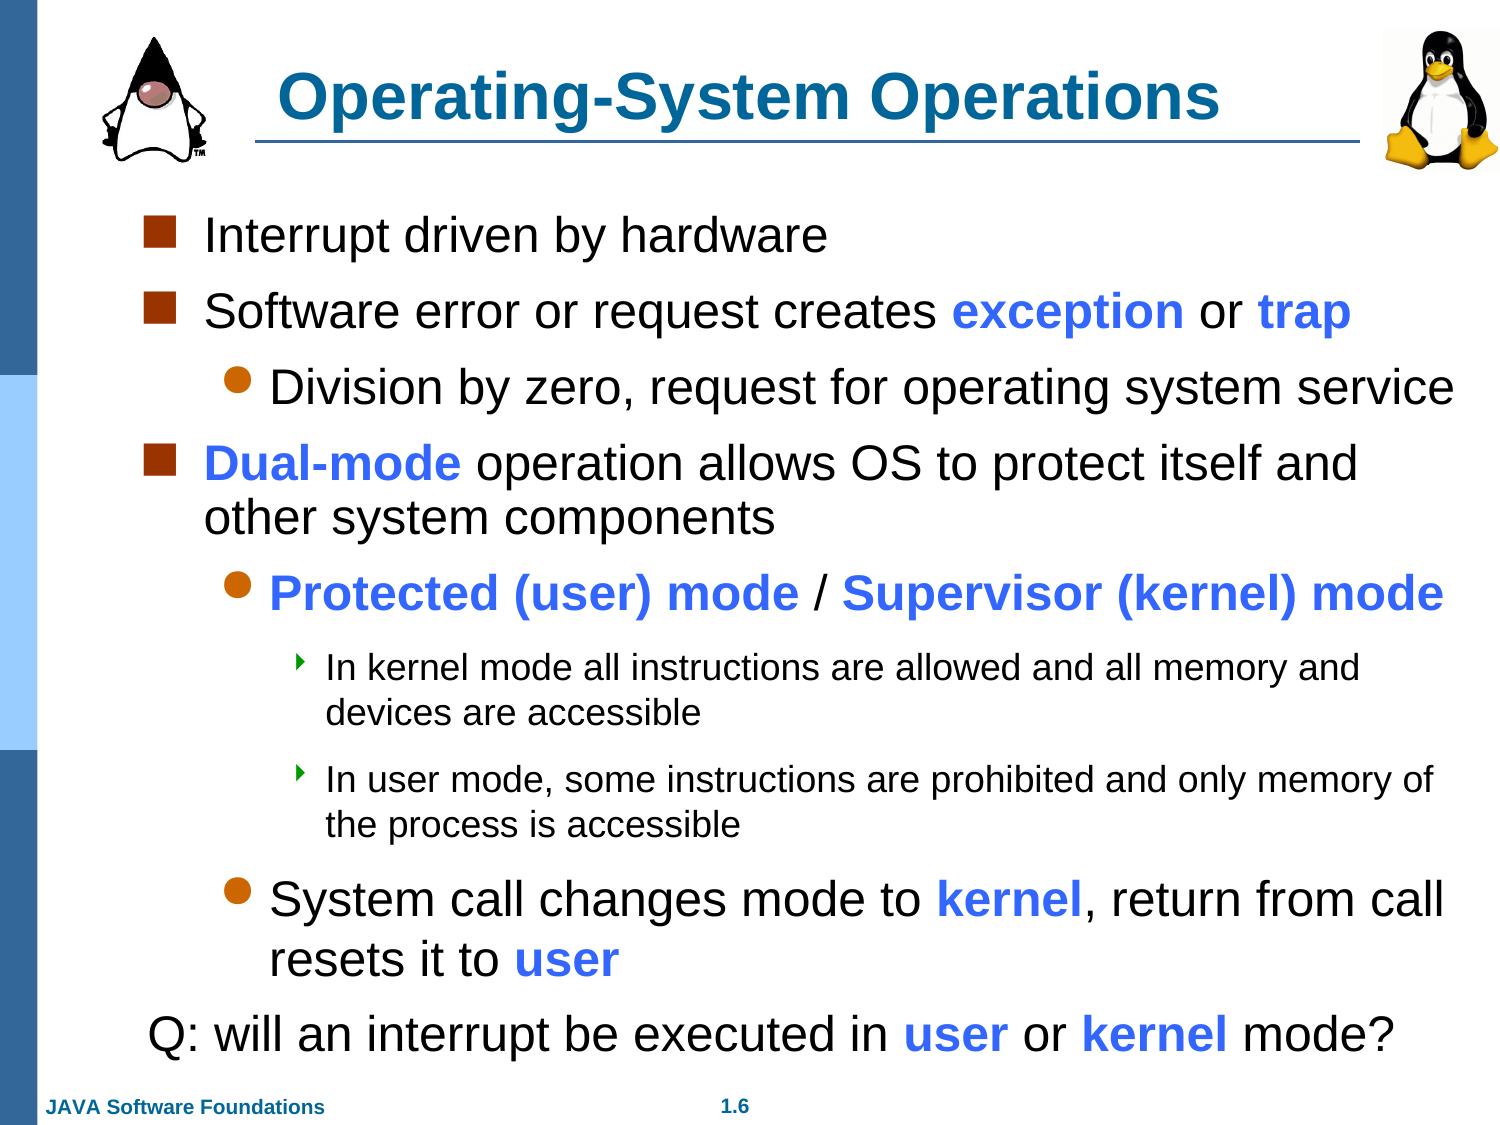

# Operating-System Operations
Interrupt driven by hardware
Software error or request creates exception or trap
Division by zero, request for operating system service
Dual-mode operation allows OS to protect itself and other system components
Protected (user) mode / Supervisor (kernel) mode
In kernel mode all instructions are allowed and all memory and devices are accessible
In user mode, some instructions are prohibited and only memory of the process is accessible
System call changes mode to kernel, return from call resets it to user
Q: will an interrupt be executed in user or kernel mode?